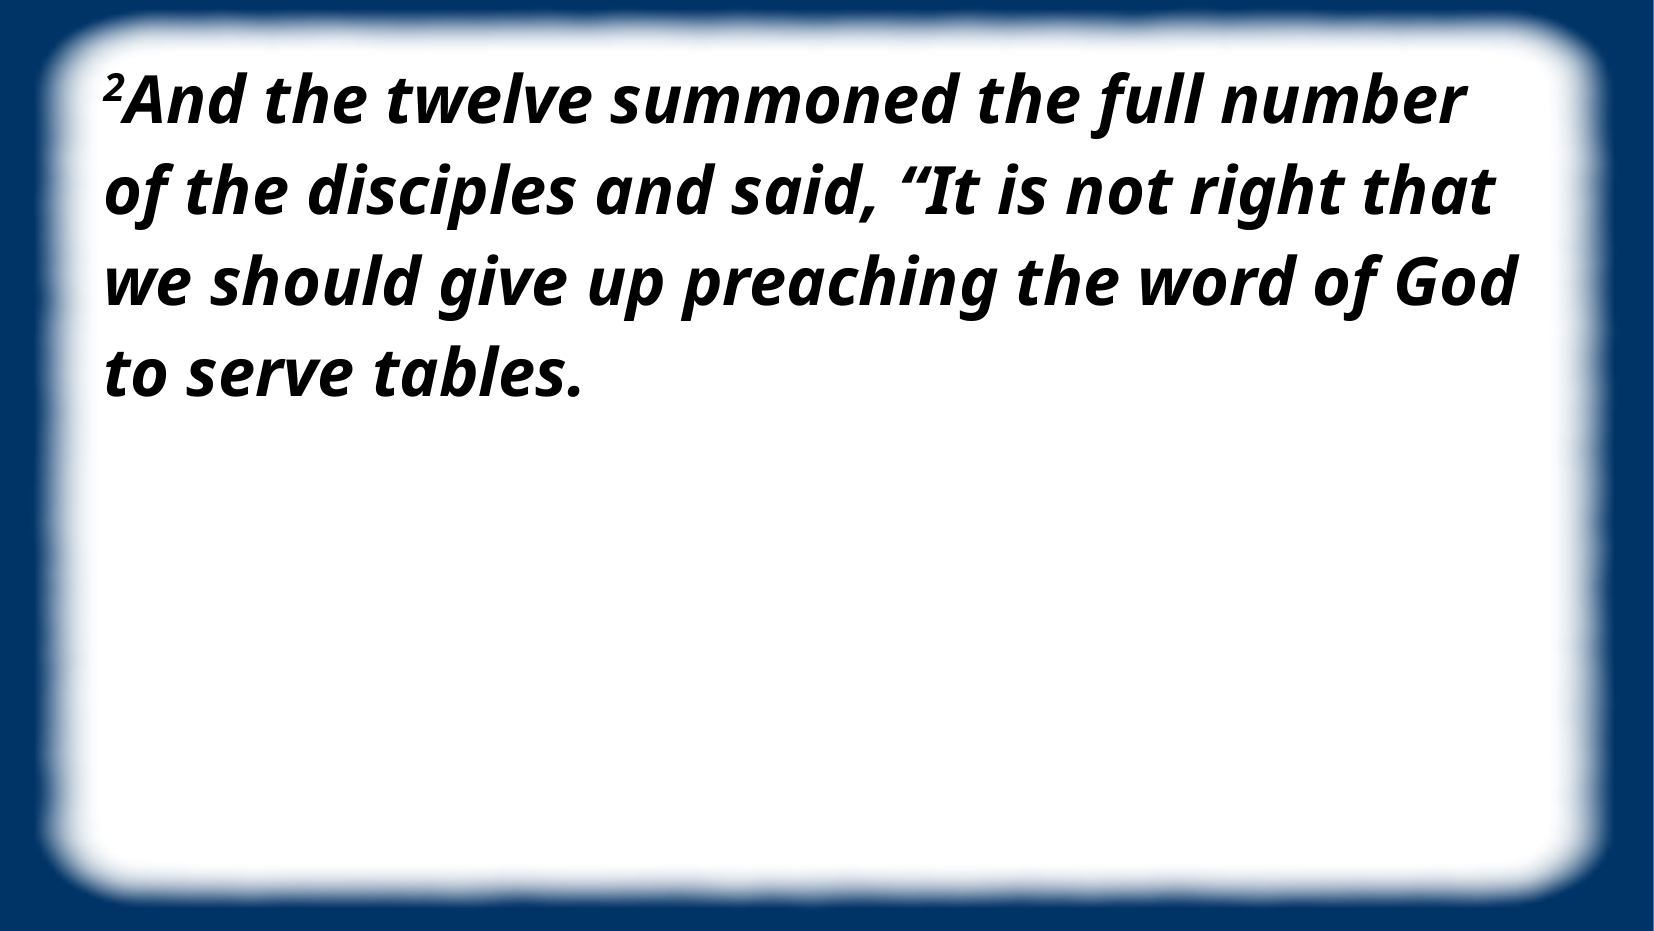

2And the twelve summoned the full number of the disciples and said, “It is not right that we should give up preaching the word of God to serve tables.